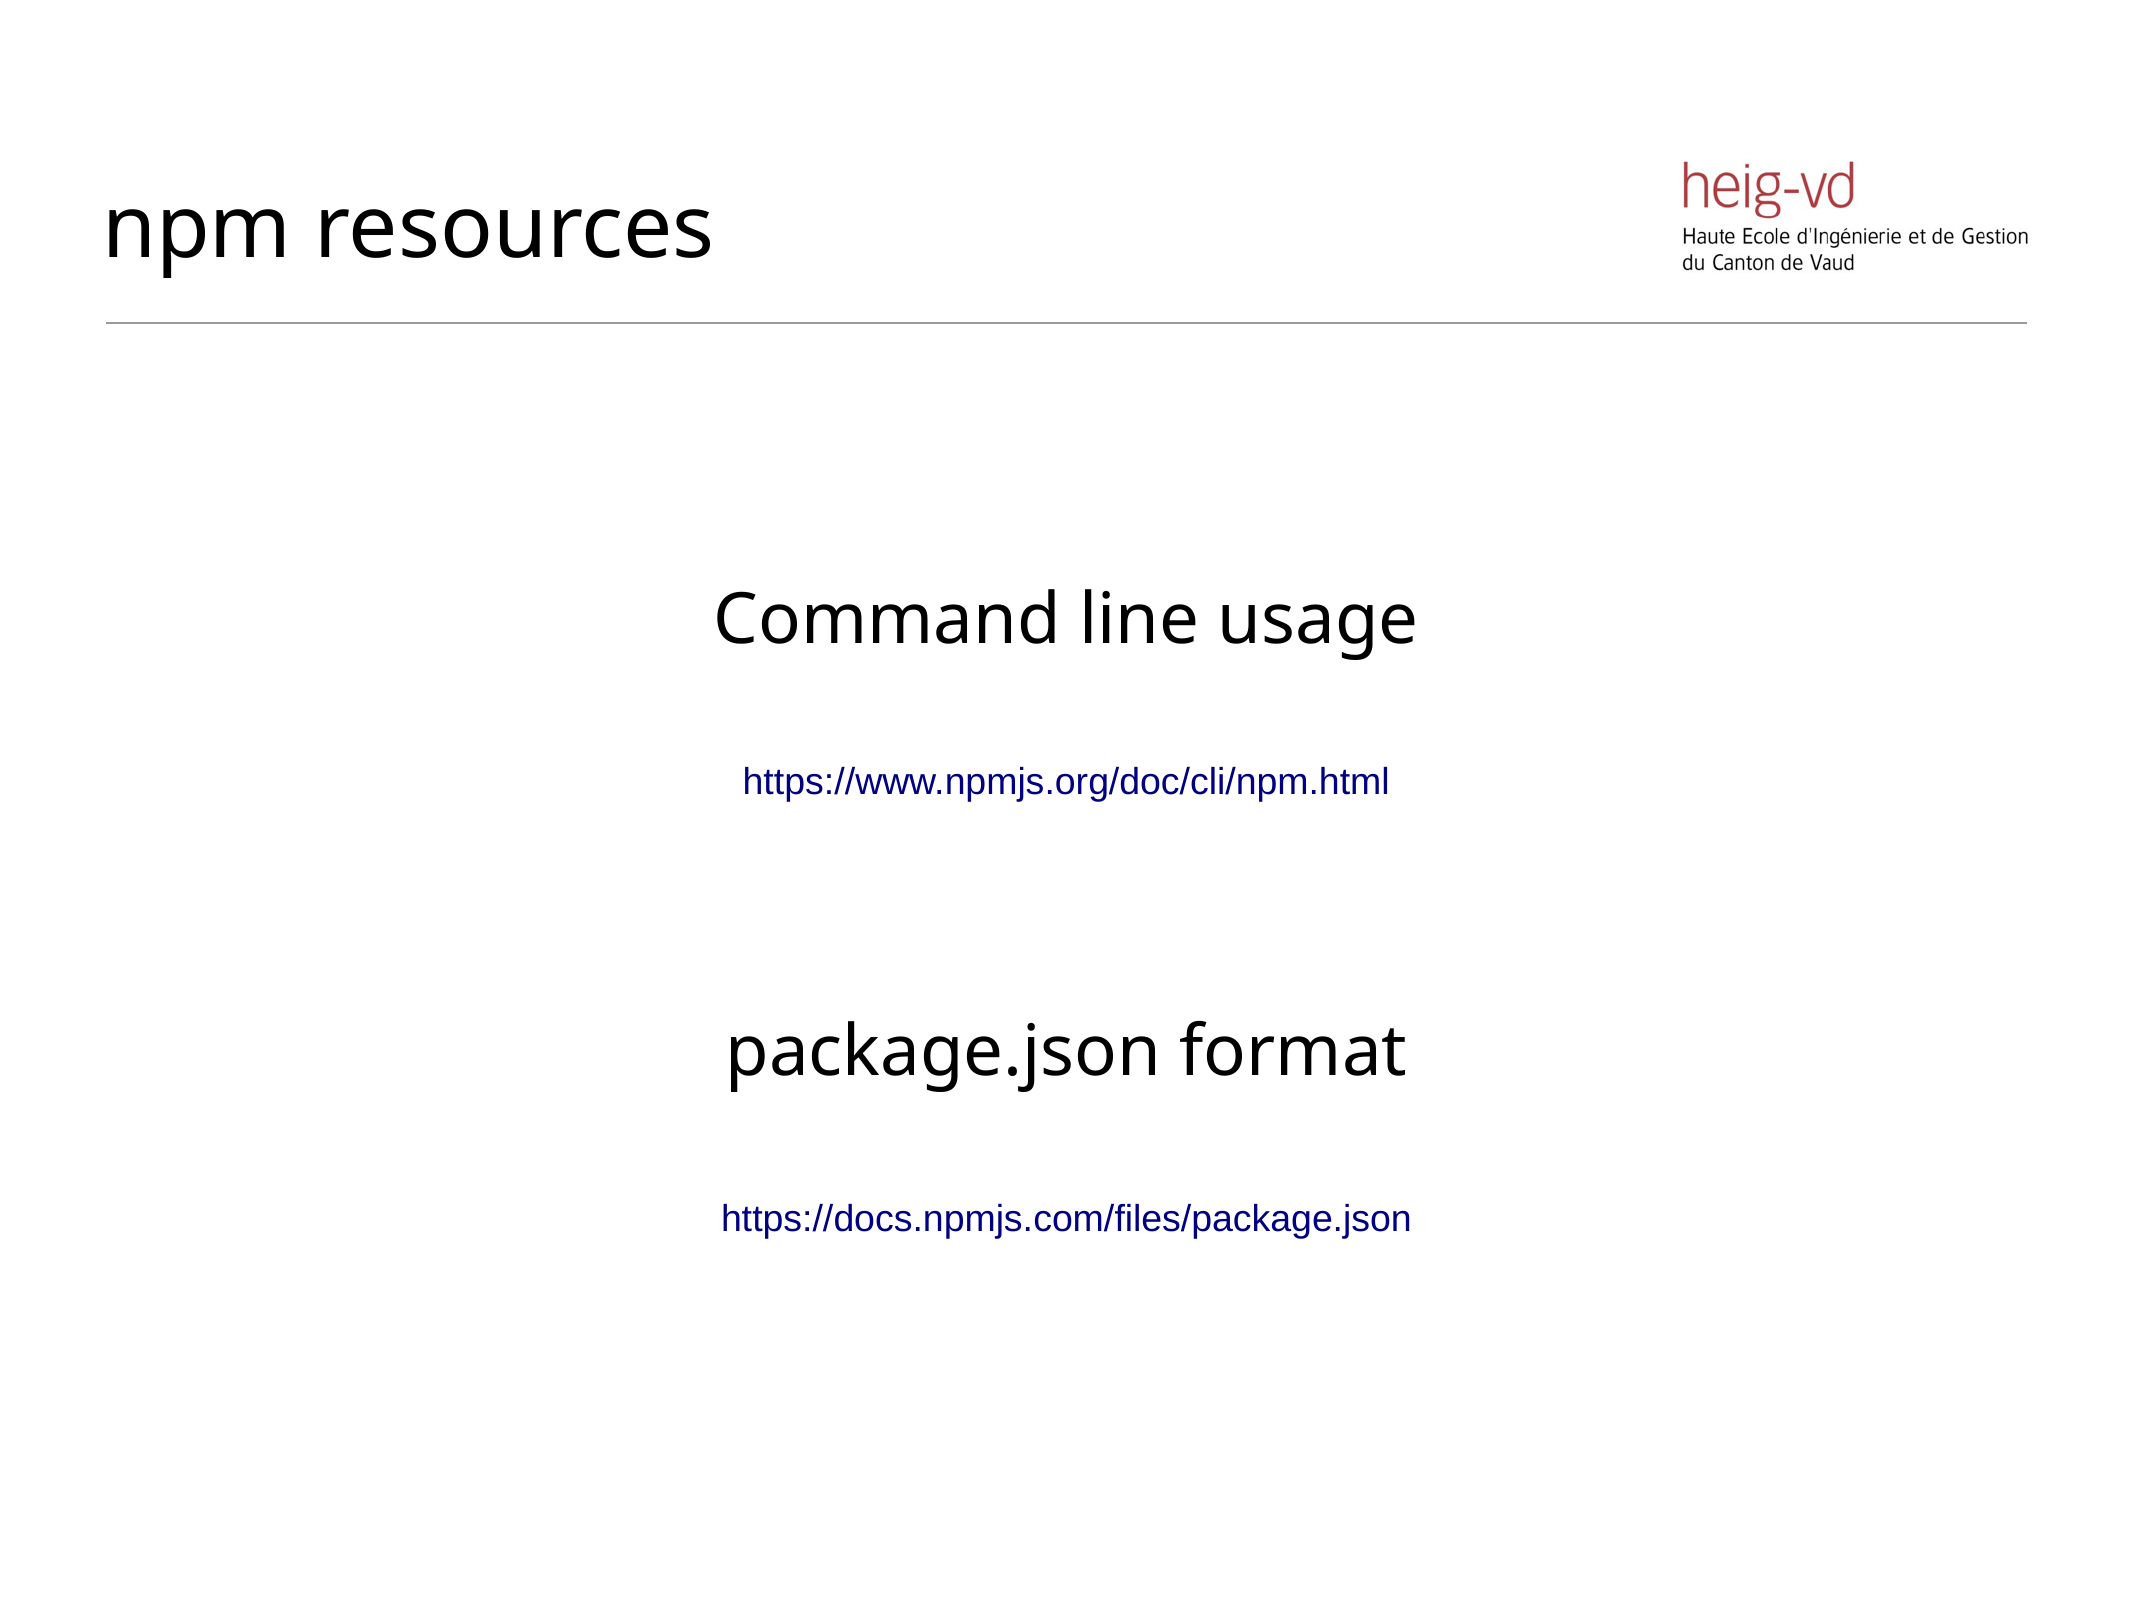

# npm resources
Command line usage
https://www.npmjs.org/doc/cli/npm.html
package.json format
https://docs.npmjs.com/files/package.json